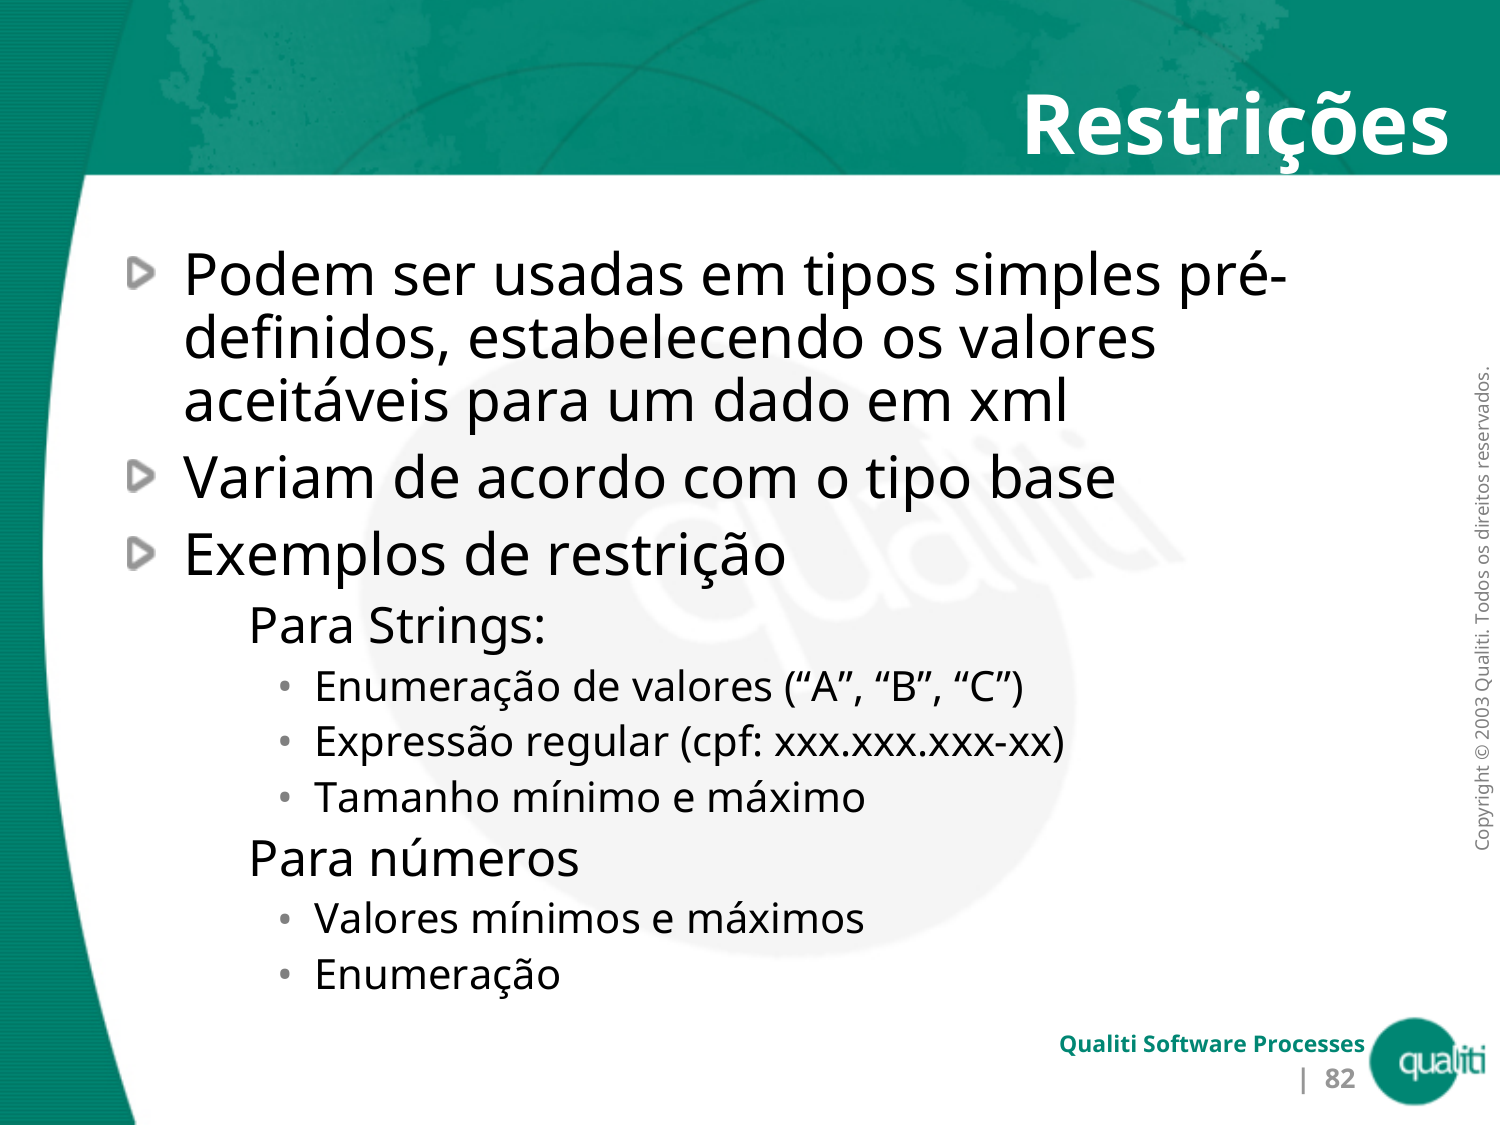

# Restrições
Podem ser usadas em tipos simples pré-definidos, estabelecendo os valores aceitáveis para um dado em xml
Variam de acordo com o tipo base
Exemplos de restrição
Para Strings:
Enumeração de valores (“A”, “B”, “C”)
Expressão regular (cpf: xxx.xxx.xxx-xx)
Tamanho mínimo e máximo
Para números
Valores mínimos e máximos
Enumeração